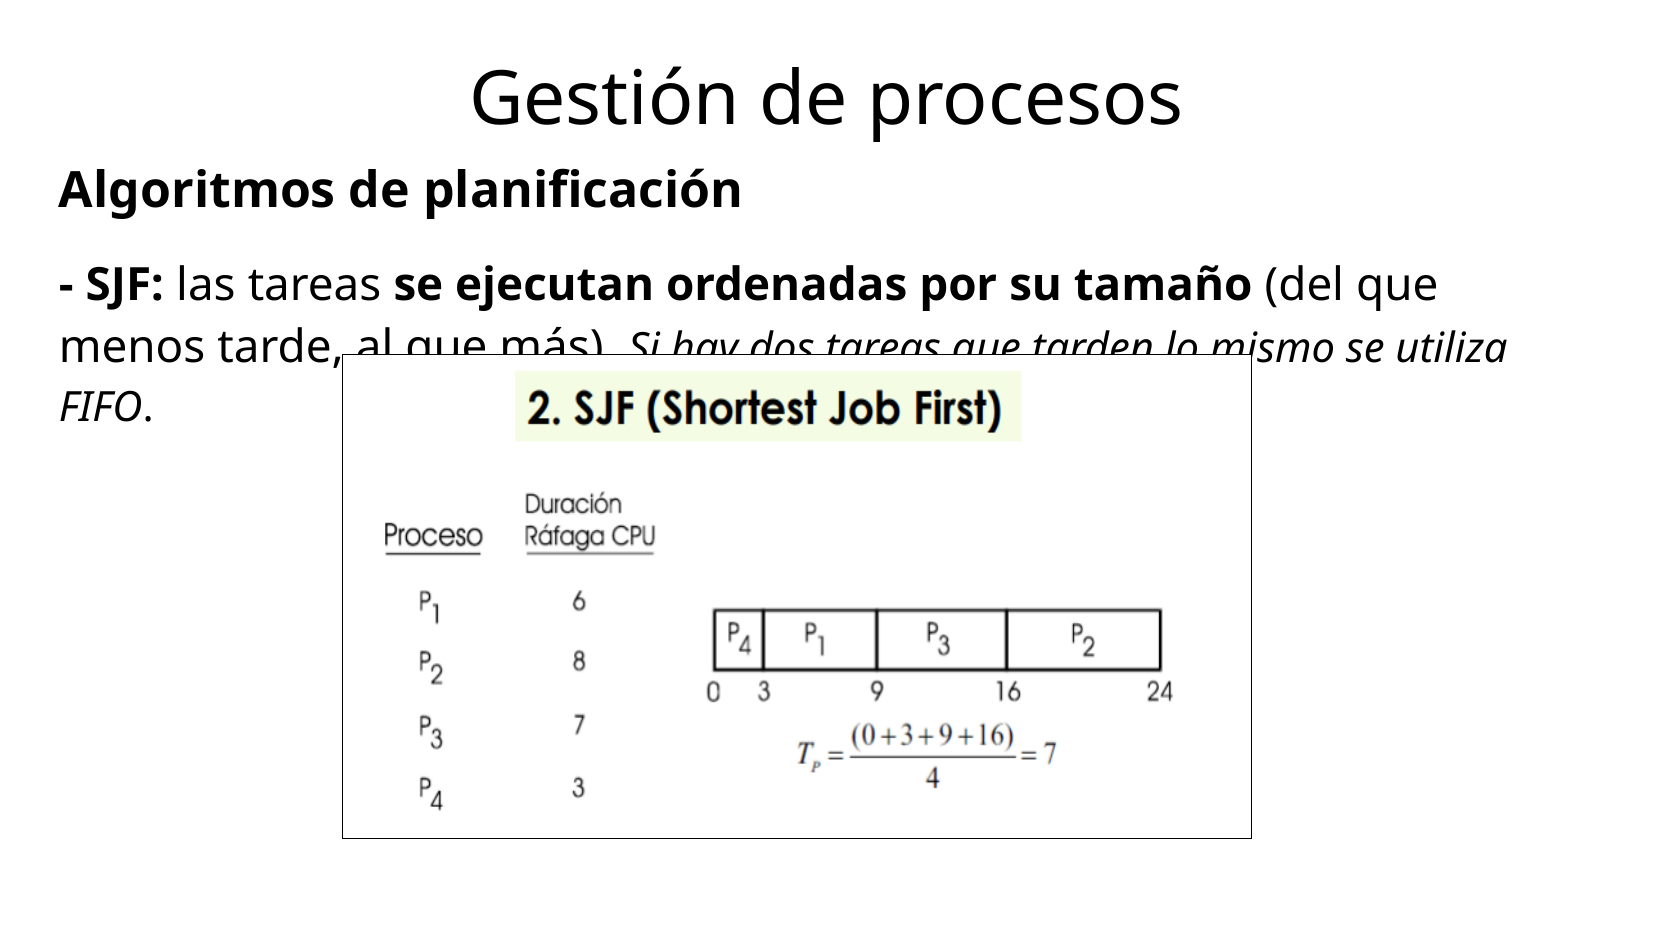

# Gestión de procesos
Algoritmos de planificación
- SJF: las tareas se ejecutan ordenadas por su tamaño (del que menos tarde, al que más). Si hay dos tareas que tarden lo mismo se utiliza FIFO.